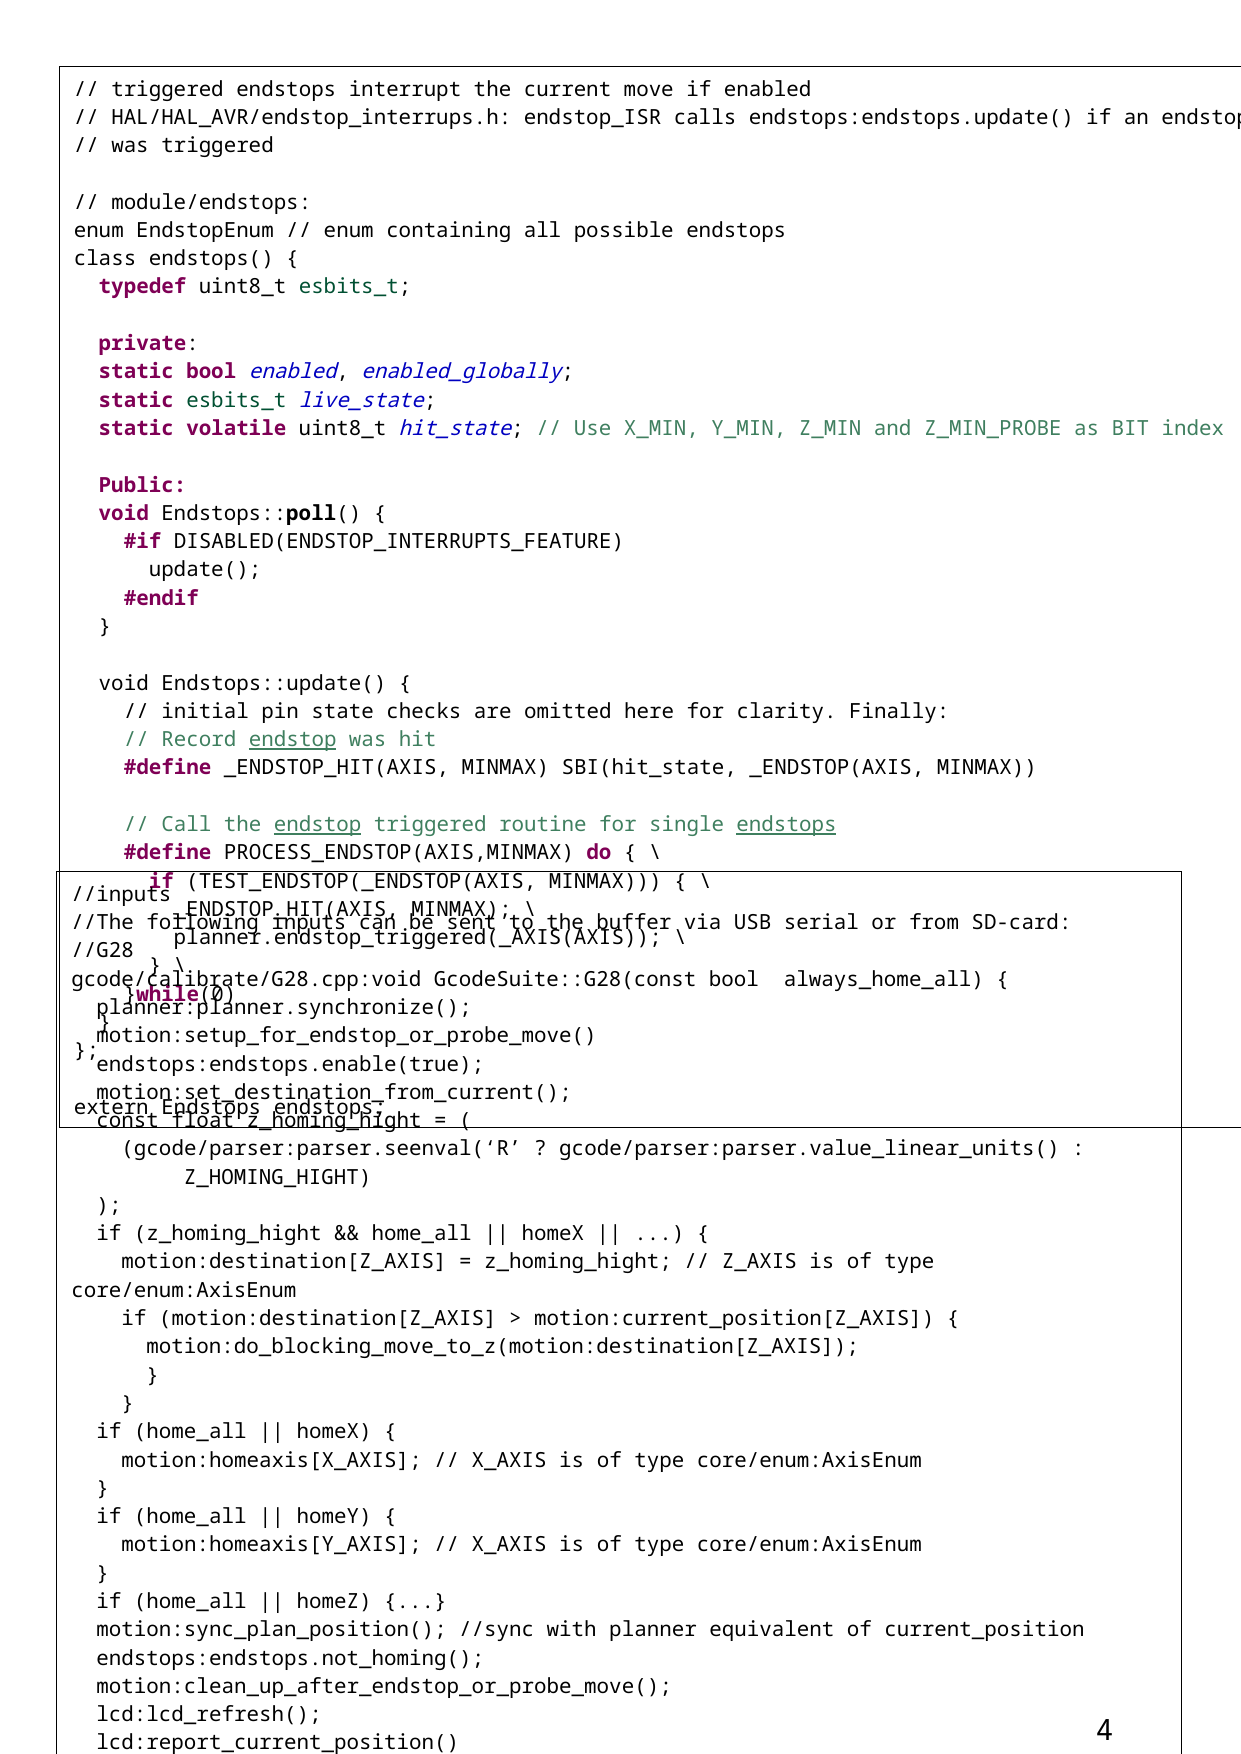

// triggered endstops interrupt the current move if enabled
// HAL/HAL_AVR/endstop_interrups.h: endstop_ISR calls endstops:endstops.update() if an endstop
// was triggered
// module/endstops:
enum EndstopEnum // enum containing all possible endstops
class endstops() {
 typedef uint8_t esbits_t;
 private:
 static bool enabled, enabled_globally;
 static esbits_t live_state;
 static volatile uint8_t hit_state; // Use X_MIN, Y_MIN, Z_MIN and Z_MIN_PROBE as BIT index
 Public:
 void Endstops::poll() {
 #if DISABLED(ENDSTOP_INTERRUPTS_FEATURE)
 update();
 #endif
 }
 void Endstops::update() {
 // initial pin state checks are omitted here for clarity. Finally:
 // Record endstop was hit
 #define _ENDSTOP_HIT(AXIS, MINMAX) SBI(hit_state, _ENDSTOP(AXIS, MINMAX))
 // Call the endstop triggered routine for single endstops
 #define PROCESS_ENDSTOP(AXIS,MINMAX) do { \
 if (TEST_ENDSTOP(_ENDSTOP(AXIS, MINMAX))) { \
 _ENDSTOP_HIT(AXIS, MINMAX); \
 planner.endstop_triggered(_AXIS(AXIS)); \
 } \
 }while(0)
 }
};
extern Endstops endstops;
//inputs
//The following inputs can be sent to the buffer via USB serial or from SD-card:
//G28
gcode/calibrate/G28.cpp:void GcodeSuite::G28(const bool always_home_all) {
 planner:planner.synchronize();
 motion:setup_for_endstop_or_probe_move()
 endstops:endstops.enable(true);
 motion:set_destination_from_current();
 const float z_homing_hight = (
 (gcode/parser:parser.seenval(‘R’ ? gcode/parser:parser.value_linear_units() :
 Z_HOMING_HIGHT)
 );
 if (z_homing_hight && home_all || homeX || ...) {
 motion:destination[Z_AXIS] = z_homing_hight; // Z_AXIS is of type core/enum:AxisEnum
 if (motion:destination[Z_AXIS] > motion:current_position[Z_AXIS]) {
 motion:do_blocking_move_to_z(motion:destination[Z_AXIS]);
 }
 }
 if (home_all || homeX) {
 motion:homeaxis[X_AXIS]; // X_AXIS is of type core/enum:AxisEnum
 }
 if (home_all || homeY) {
 motion:homeaxis[Y_AXIS]; // X_AXIS is of type core/enum:AxisEnum
 }
 if (home_all || homeZ) {...}
 motion:sync_plan_position(); //sync with planner equivalent of current_position
 endstops:endstops.not_homing();
 motion:clean_up_after_endstop_or_probe_move();
 lcd:lcd_refresh();
 lcd:report_current_position()
}
//G0 or G1
gcode/motion/G0_G1.cpp: extern float destination[XYZE]
gcode/motion/G0_G1.cpp:void GcodeSuite::G0_G1() {
 if (is_running()) {
 motion:get_destination_from_command();
 motion:prepare_move_to_destination();
}